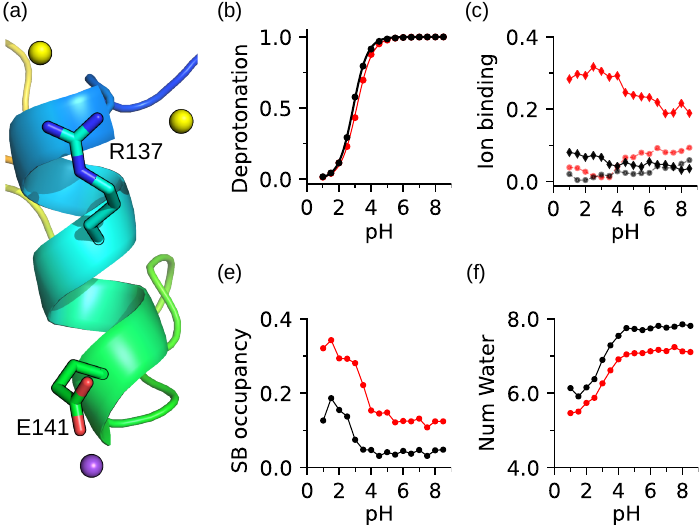

(a)
(b)
(c)
R137
(e)
(f)
E141